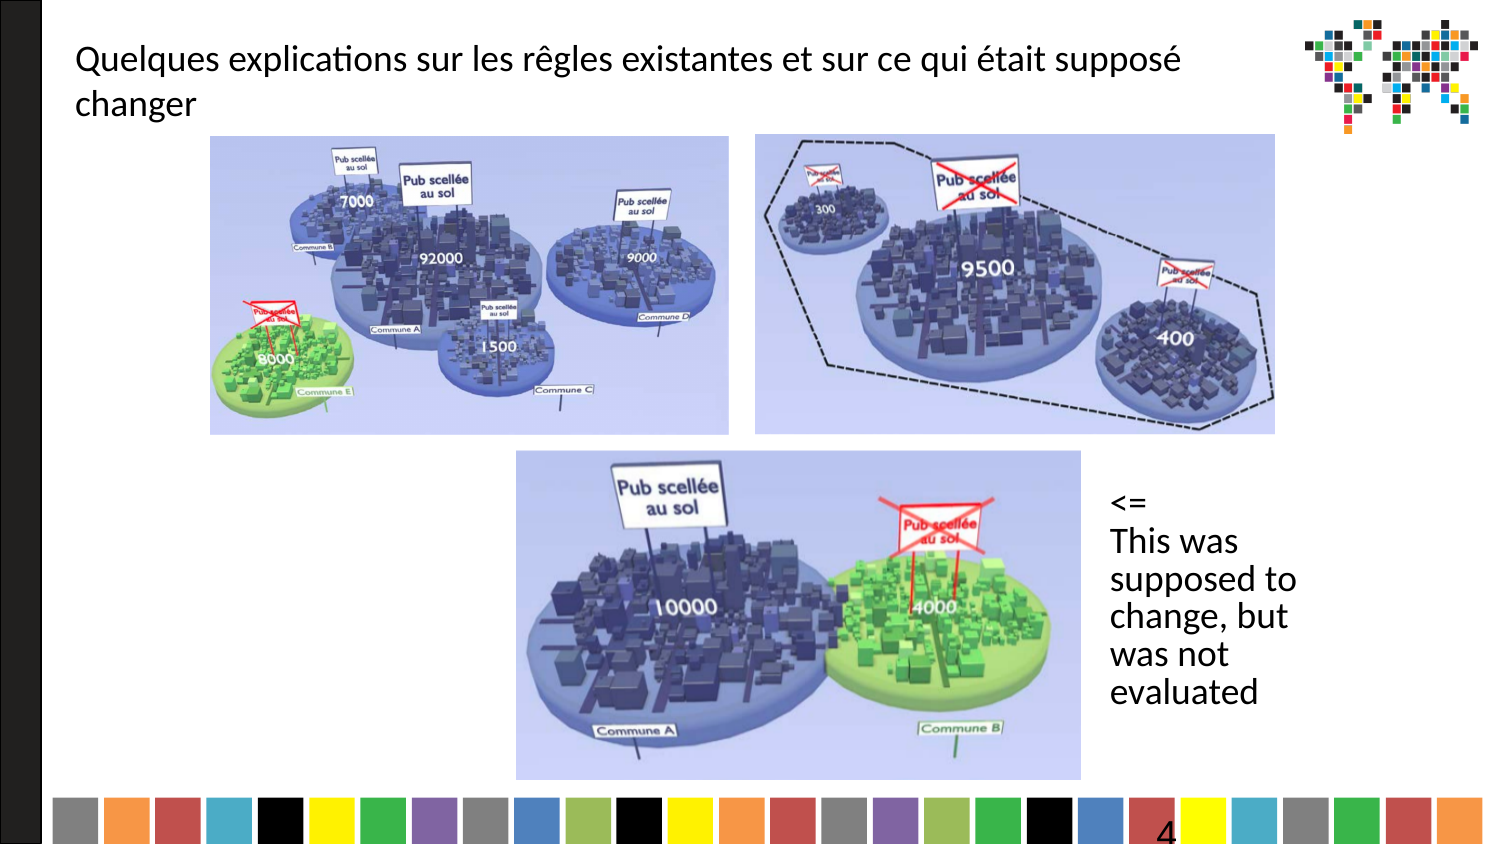

Quelques explications sur les rêgles existantes et sur ce qui était supposé changer
<=
This was supposed to change, but was not evaluated